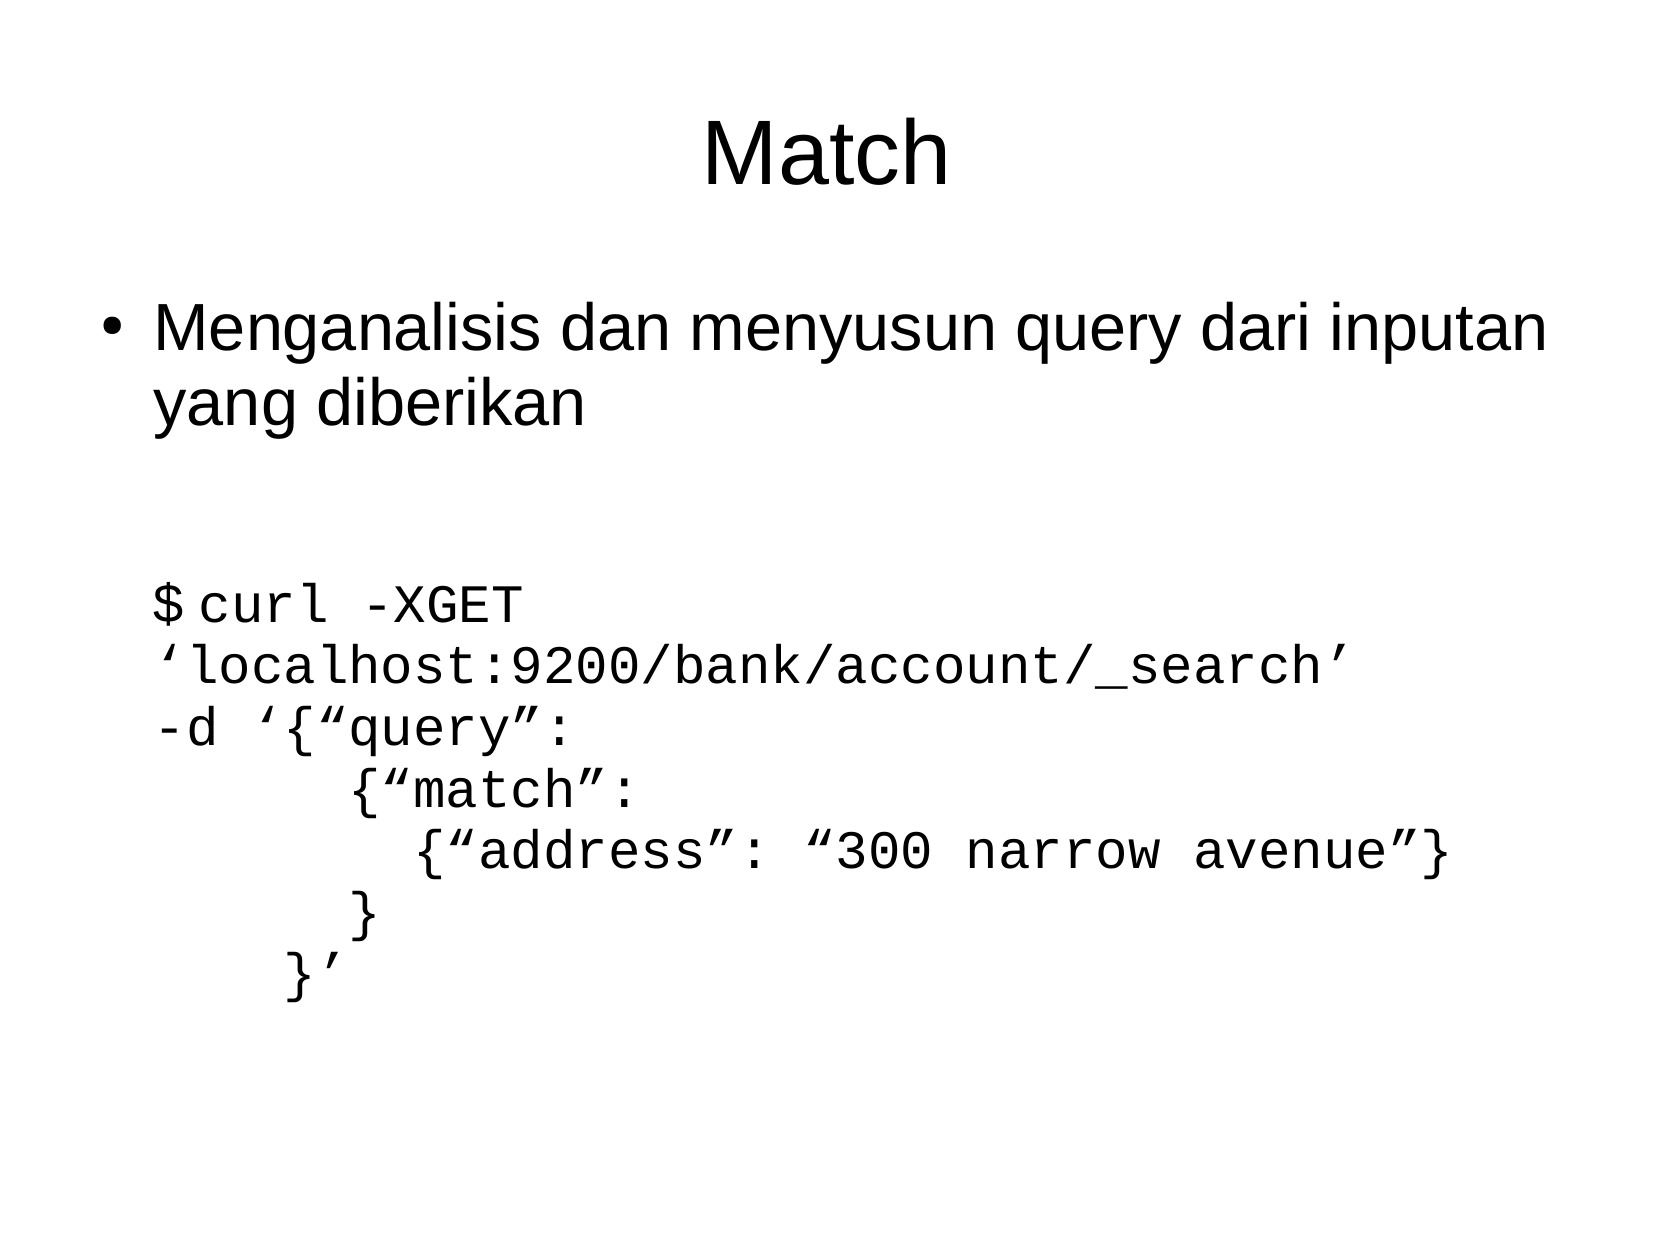

# Match
Menganalisis dan menyusun query dari inputan yang diberikan
$ curl -XGET ‘localhost:9200/bank/account/_search’
-d ‘{“query”:
 {“match”:
 {“address”: “300 narrow avenue”}
 }
 }’